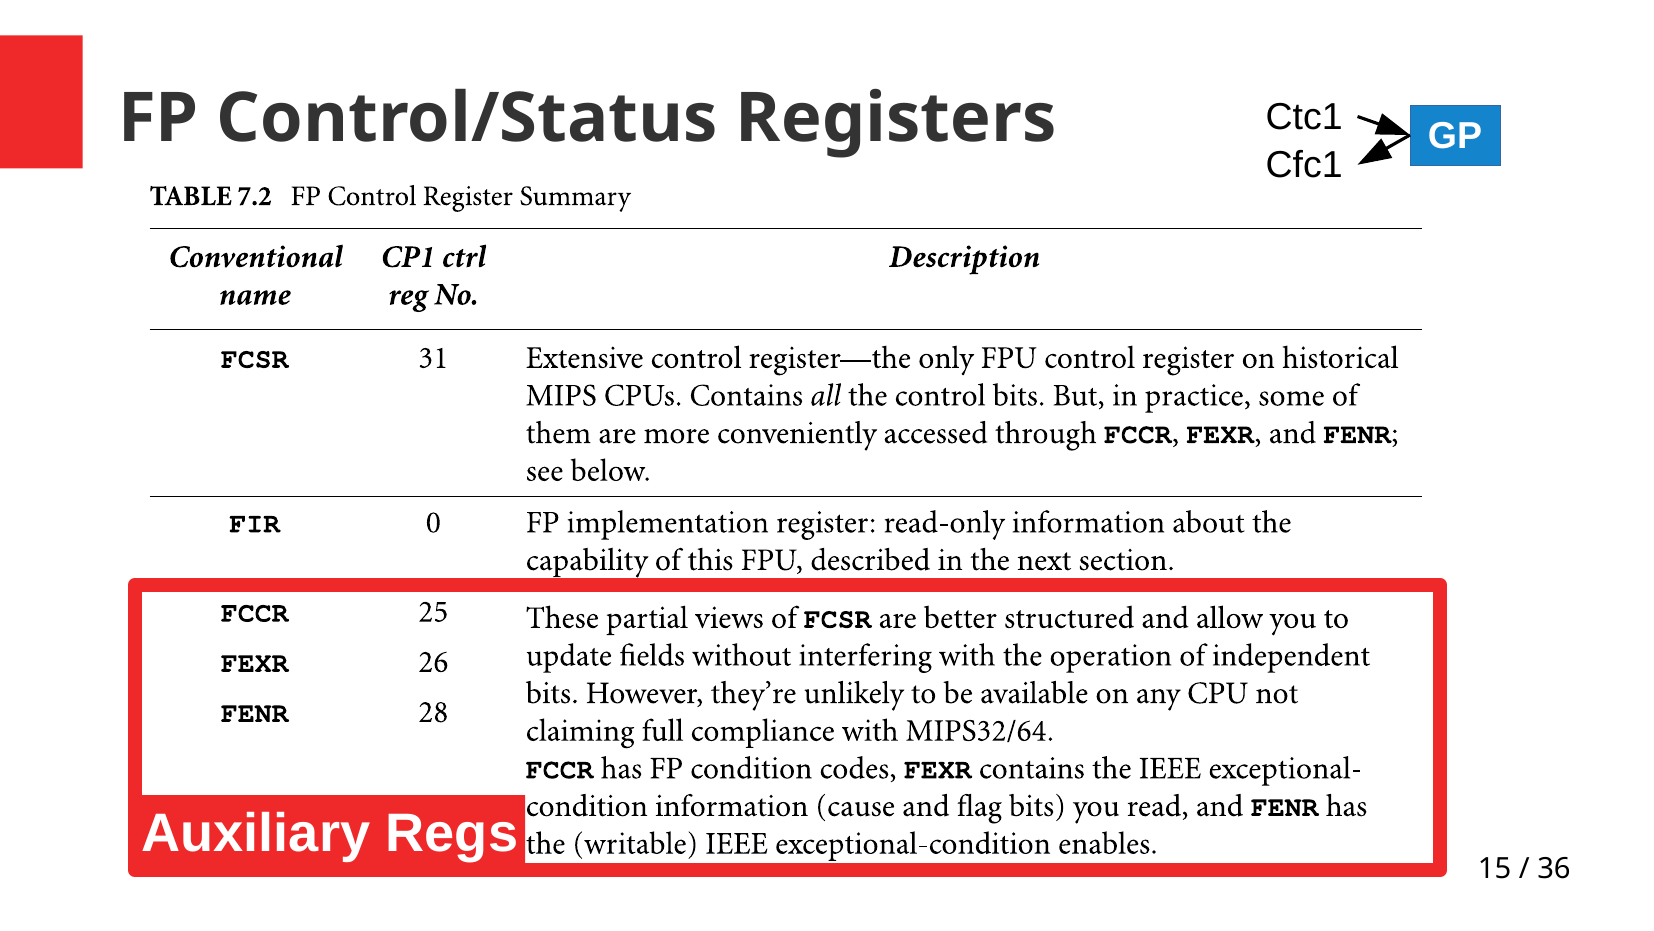

# FP Control/Status Registers
Ctc1
GP
Cfc1
Auxiliary Regs
15